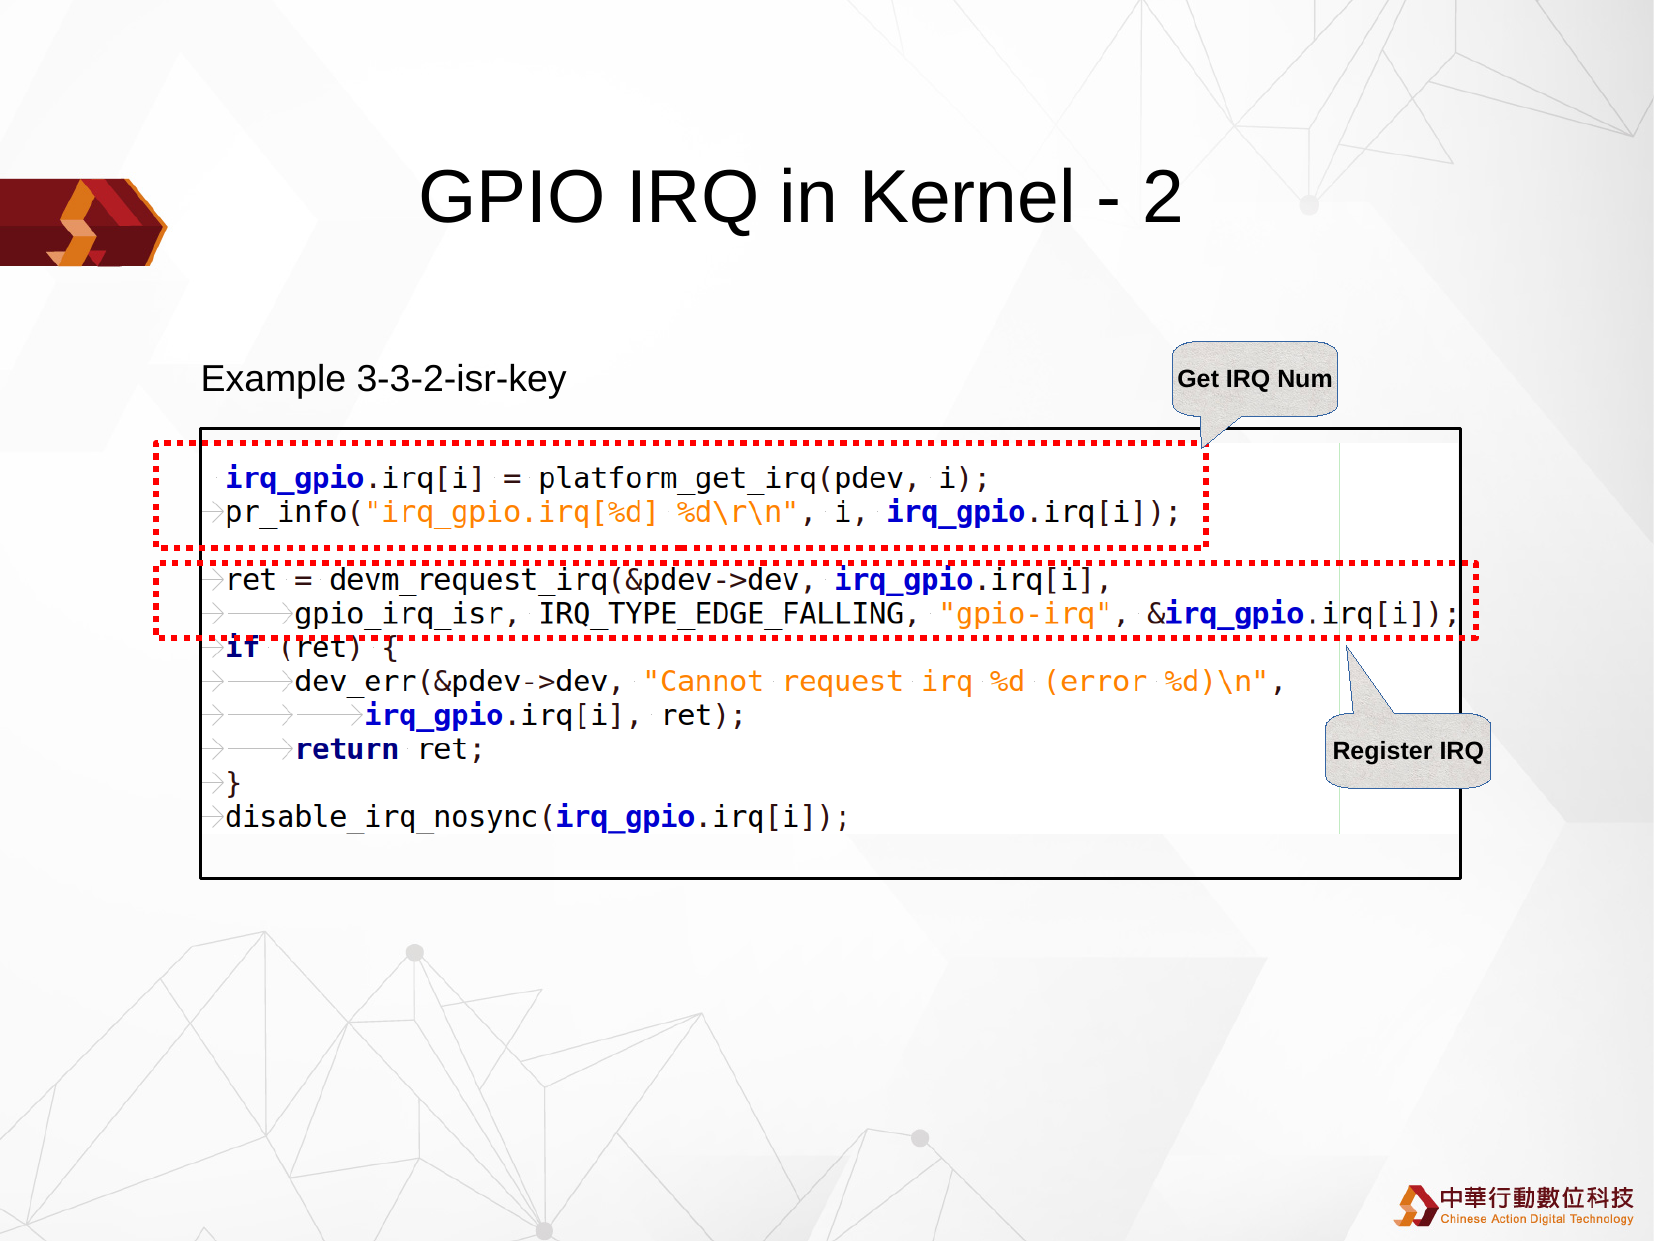

# GPIO IRQ in Kernel - 2
Get IRQ Num
Example 3-3-2-isr-key
Register IRQ